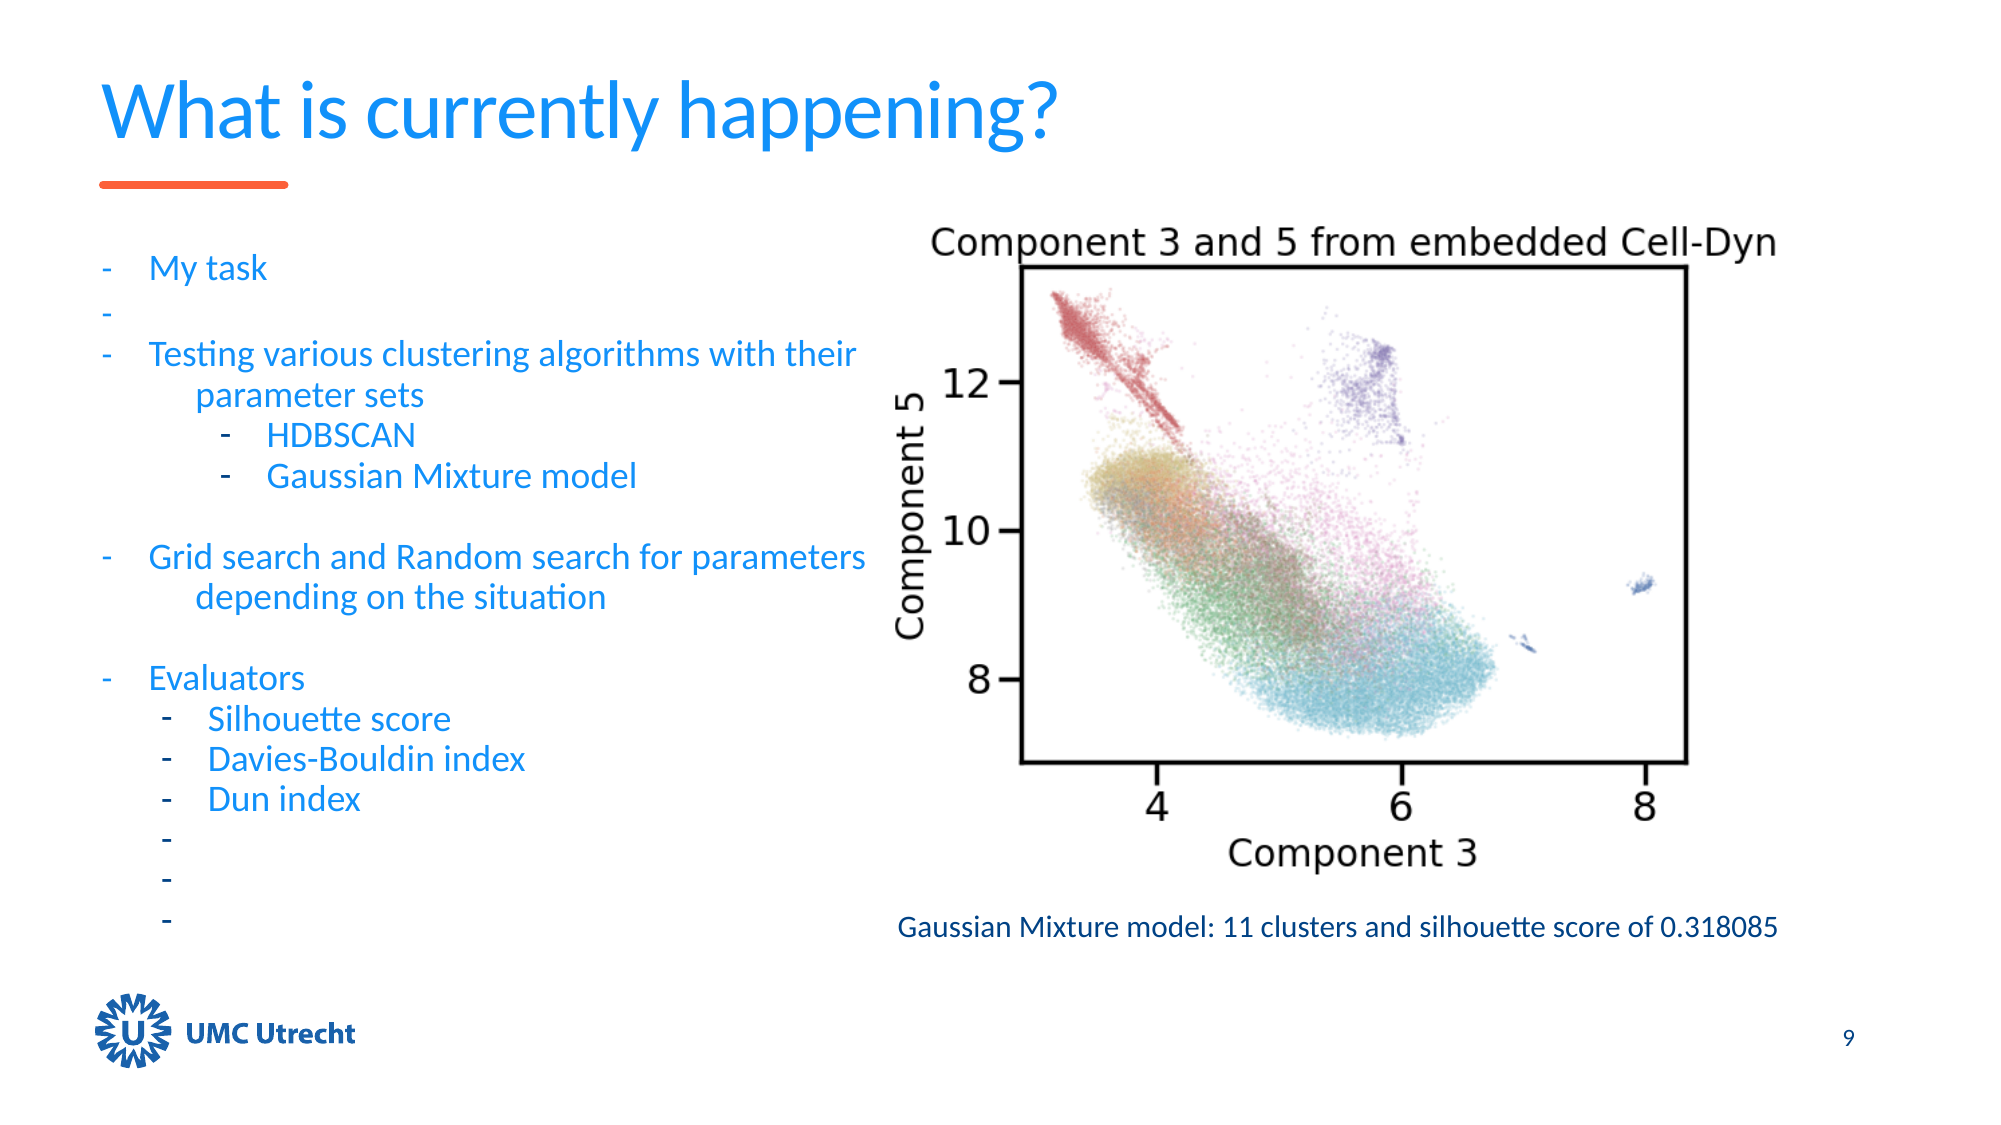

# What is currently happening?
My task
Testing various clustering algorithms with their parameter sets
HDBSCAN
Gaussian Mixture model
Grid search and Random search for parameters depending on the situation
Evaluators
Silhouette score
Davies-Bouldin index
Dun index
Gaussian Mixture model: 11 clusters and silhouette score of 0.318085